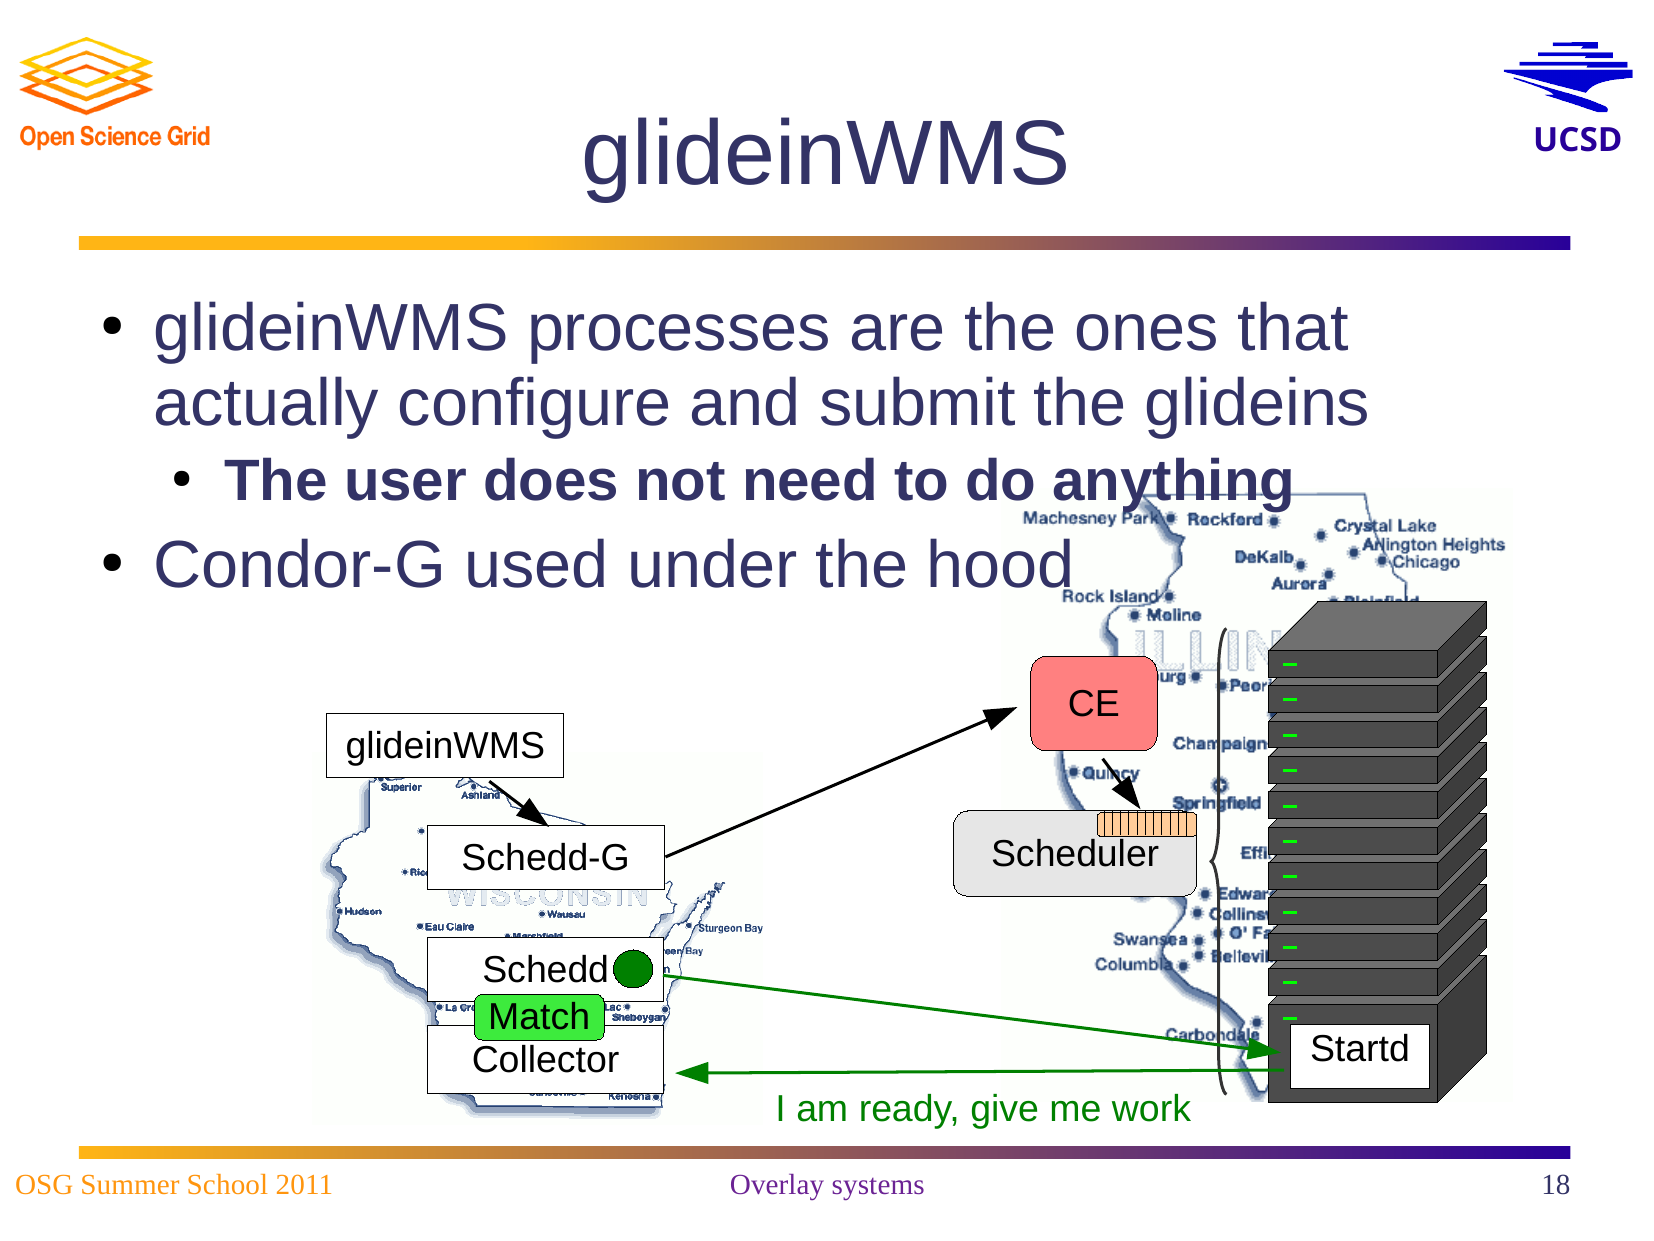

# glideinWMS
glideinWMS processes are the ones that actually configure and submit the glideins
The user does not need to do anything
Condor-G used under the hood
CE
glideinWMS
Scheduler
Schedd-G
Schedd
Match
Startd
Collector
I am ready, give me work
OSG Summer School 2011
Overlay systems
18